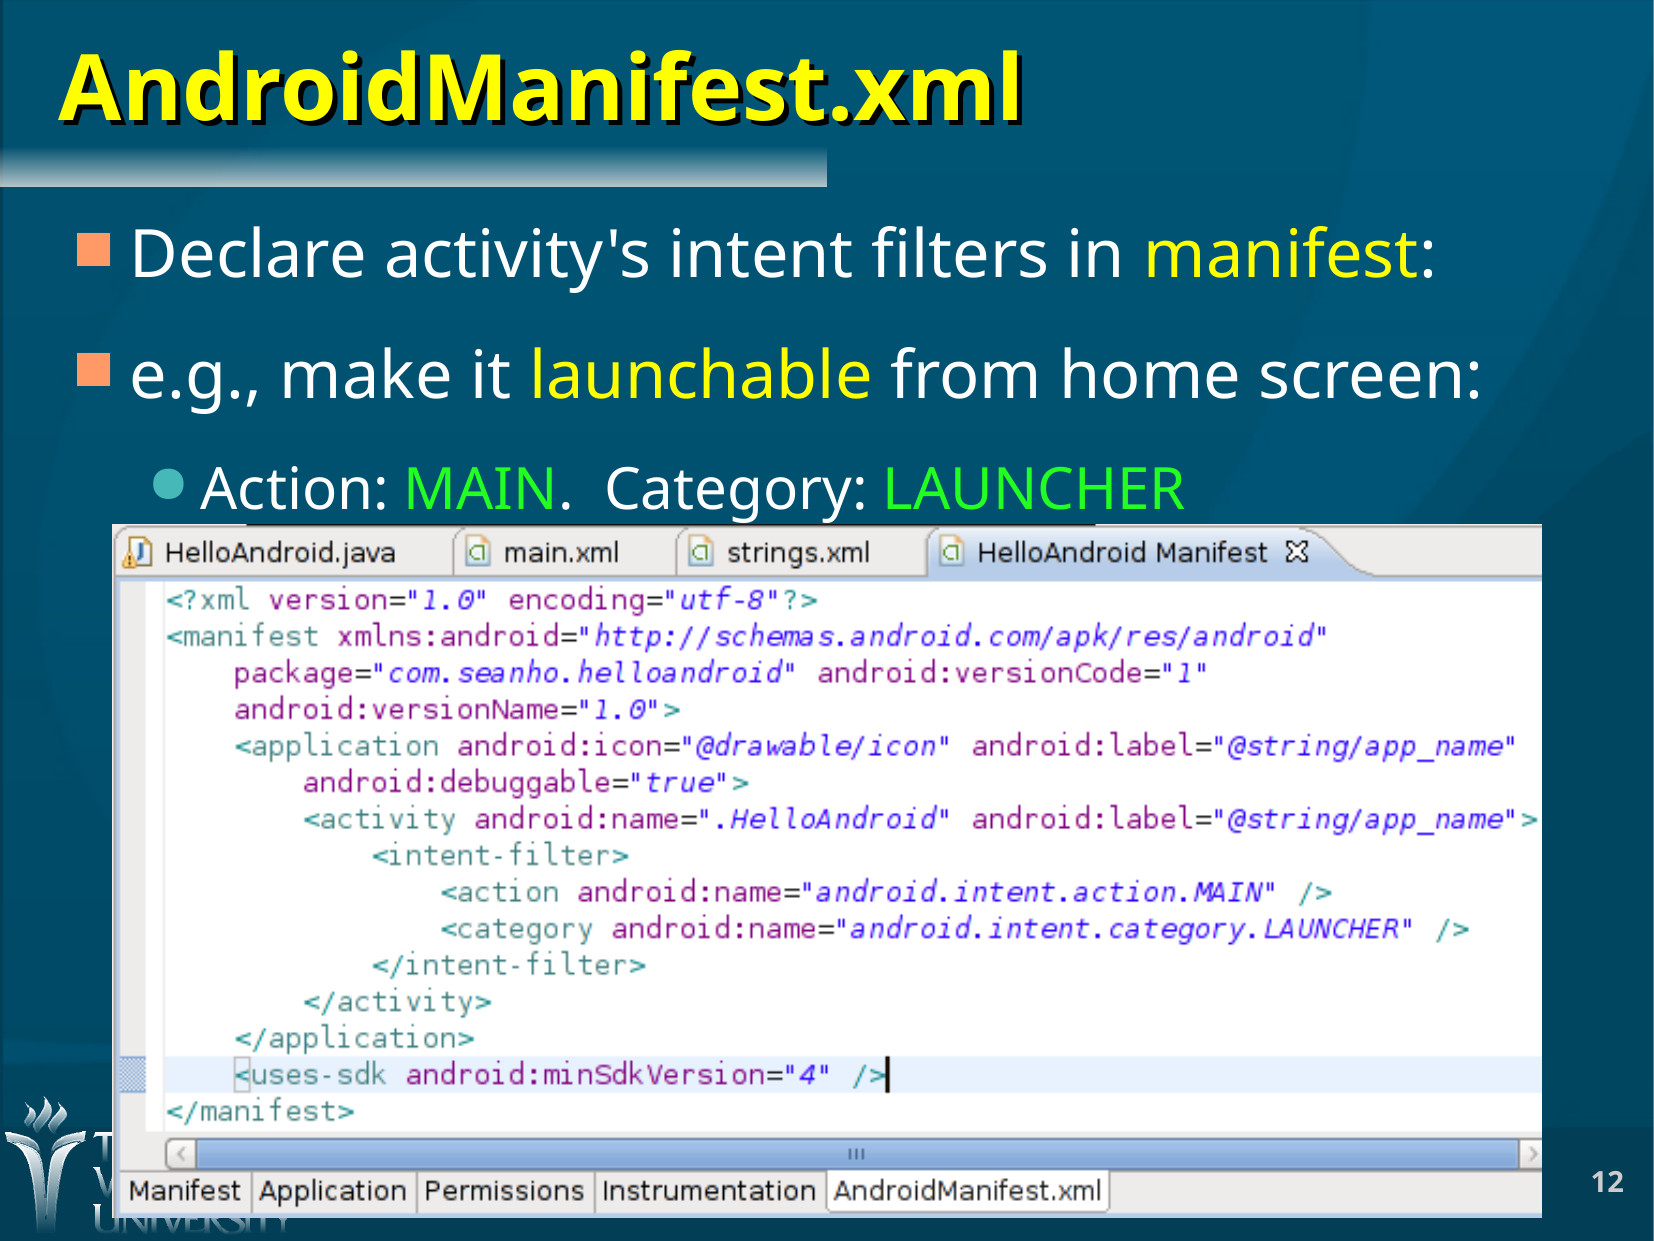

# AndroidManifest.xml
Declare activity's intent filters in manifest:
e.g., make it launchable from home screen:
Action: MAIN. Category: LAUNCHER
CMPT166: Android resources
24 Mar 2011
12